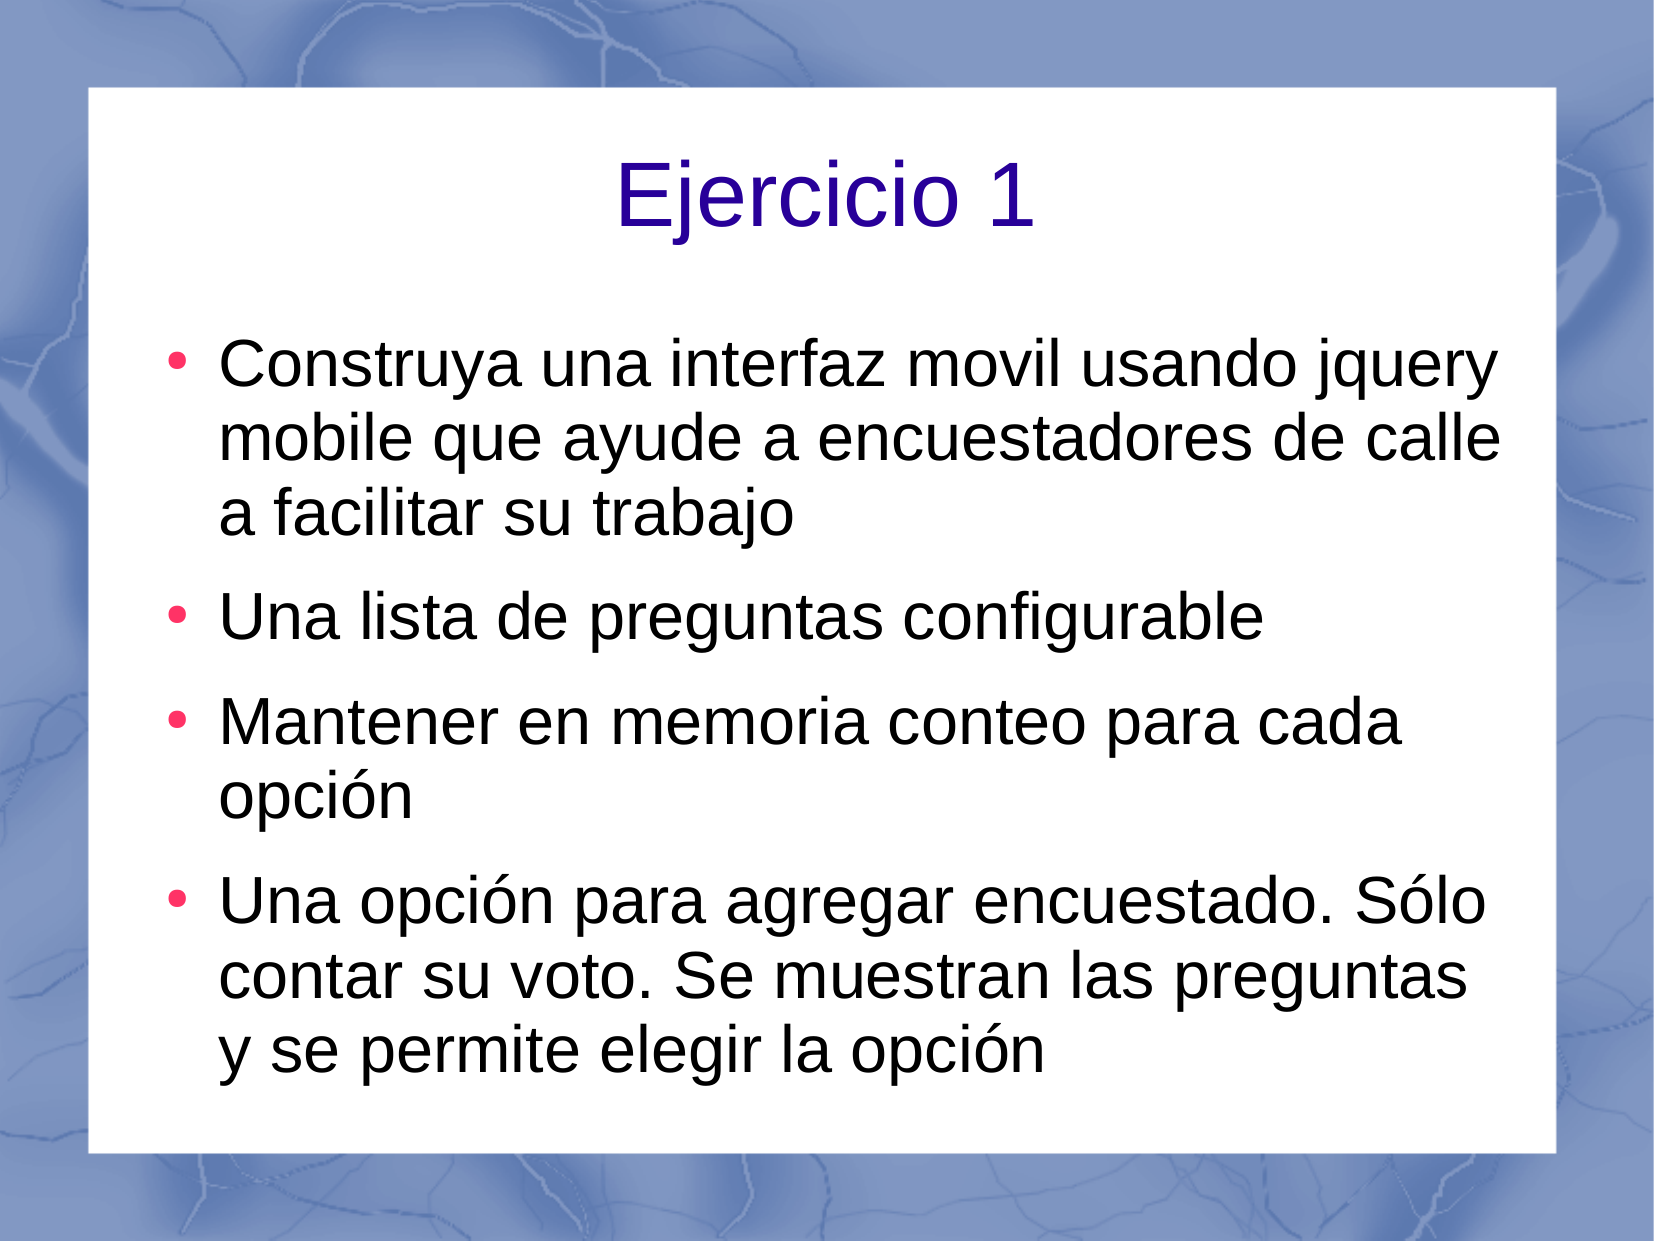

# Ejercicio 1
Construya una interfaz movil usando jquery mobile que ayude a encuestadores de calle a facilitar su trabajo
Una lista de preguntas configurable
Mantener en memoria conteo para cada opción
Una opción para agregar encuestado. Sólo contar su voto. Se muestran las preguntas y se permite elegir la opción